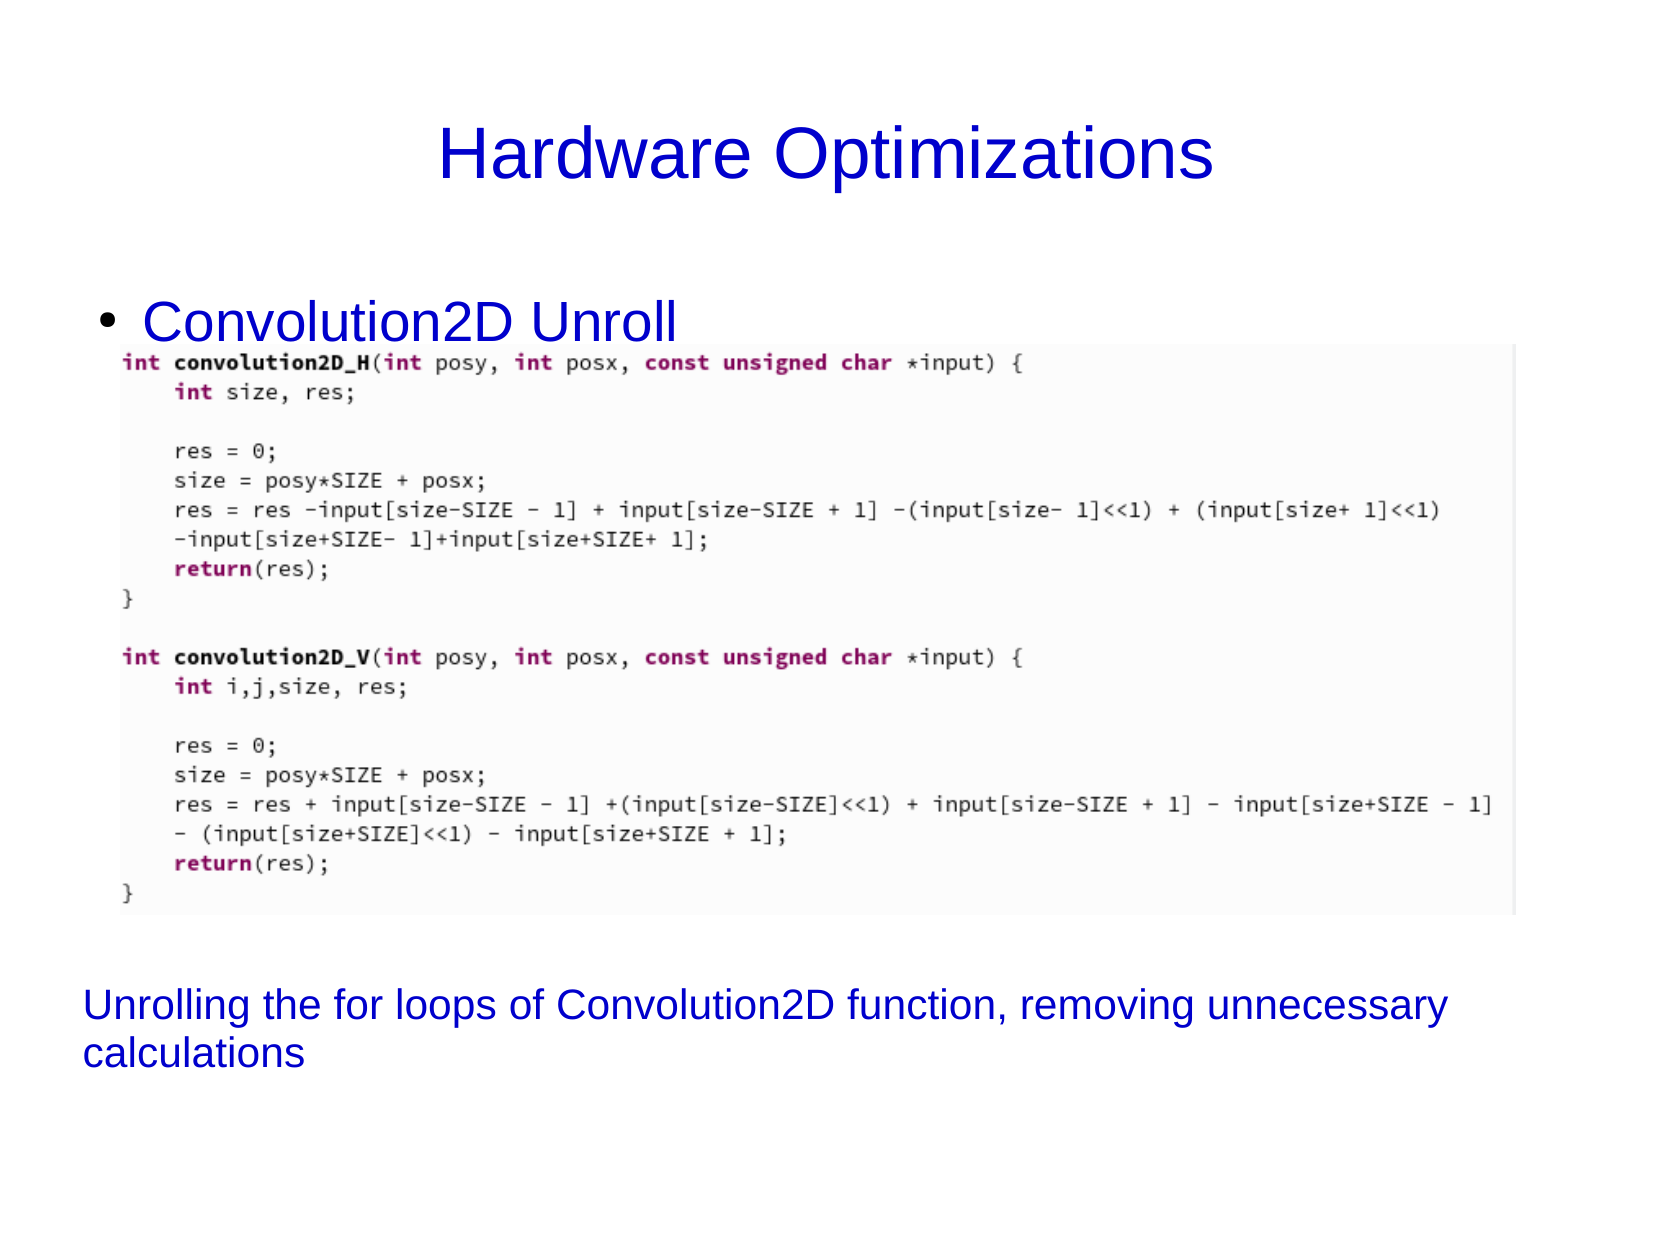

# Hardware Optimizations
Convolution2D Unroll
Unrolling the for loops of Convolution2D function, removing unnecessary calculations